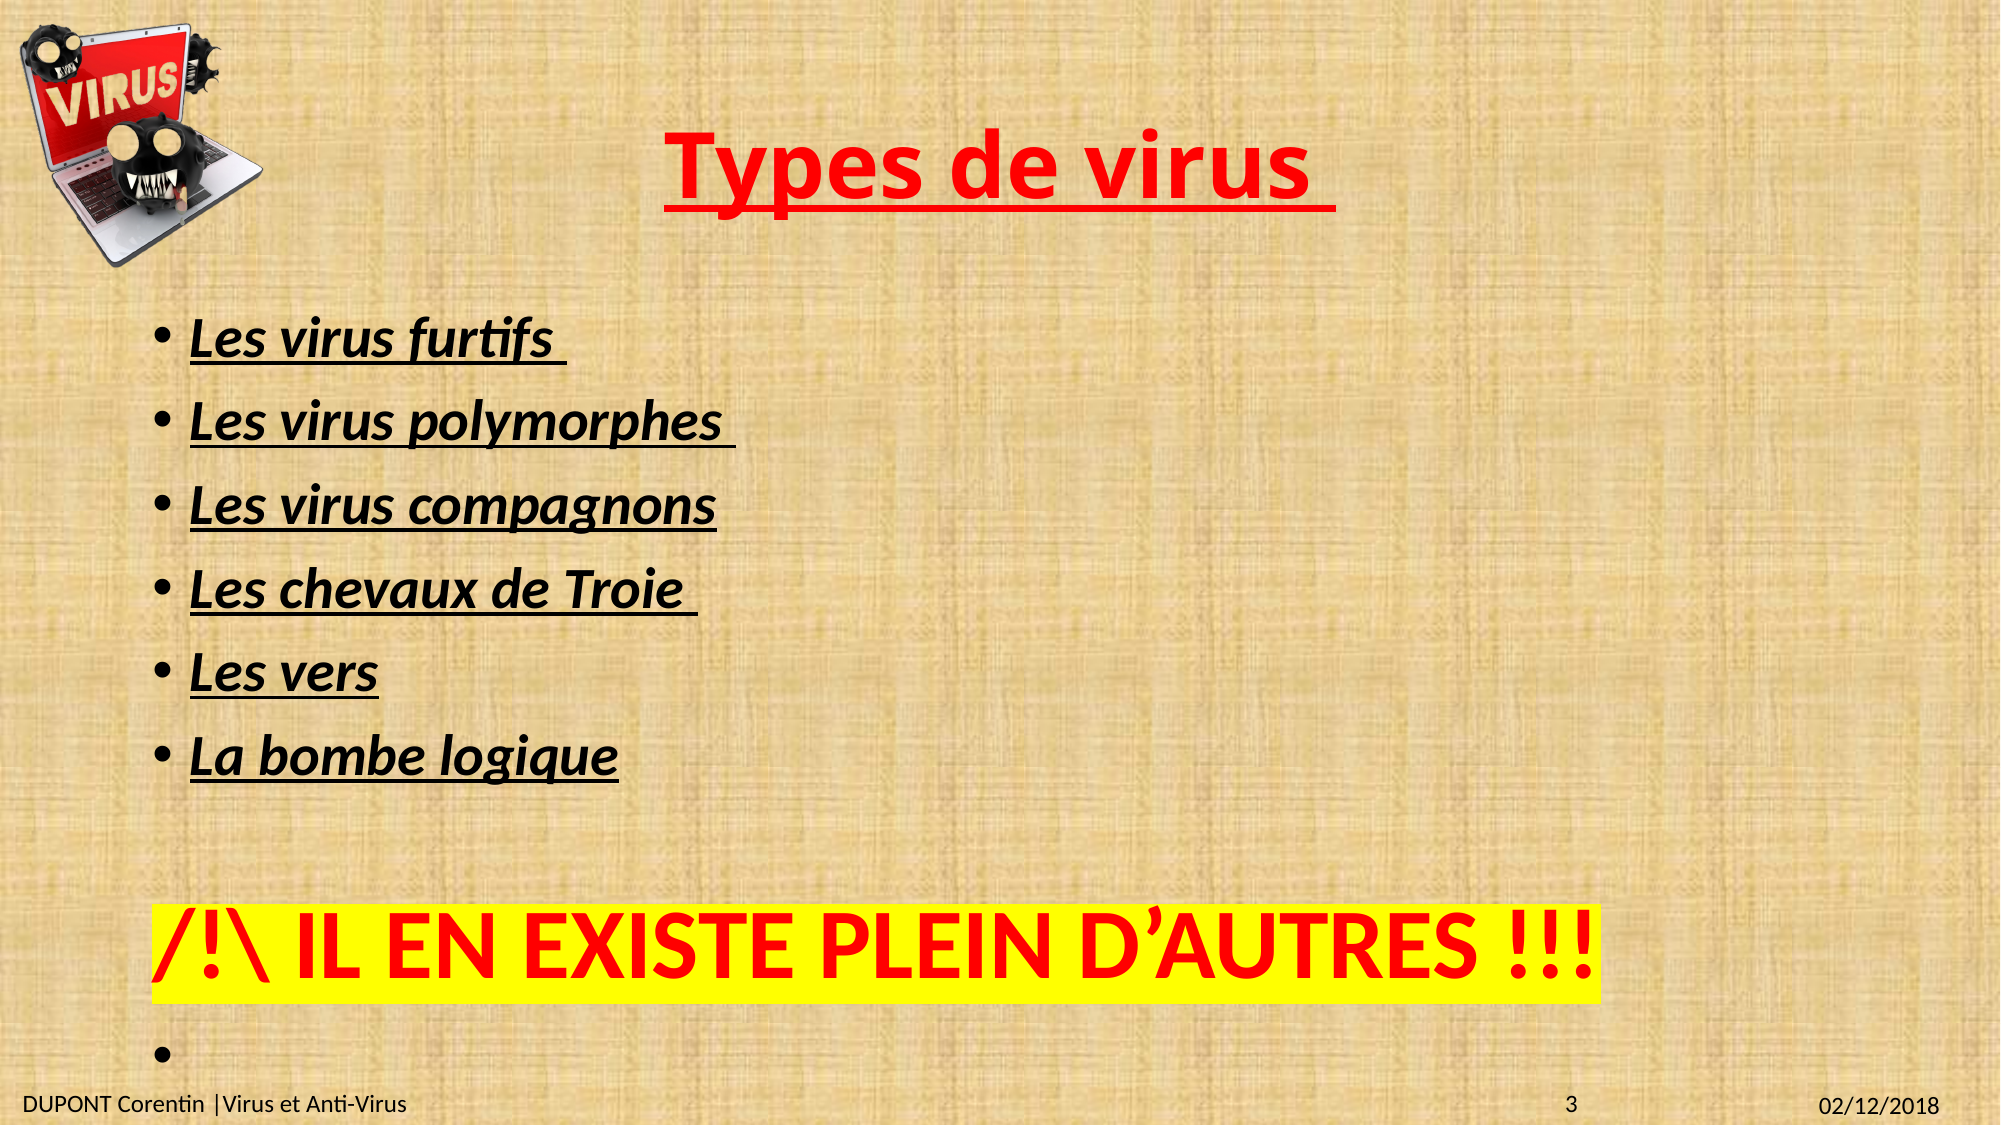

# Types de virus
Les virus furtifs
Les virus polymorphes
Les virus compagnons
Les chevaux de Troie
Les vers
La bombe logique
/!\ IL EN EXISTE PLEIN D’AUTRES !!!
DUPONT Corentin |Virus et Anti-Virus
02/12/2018